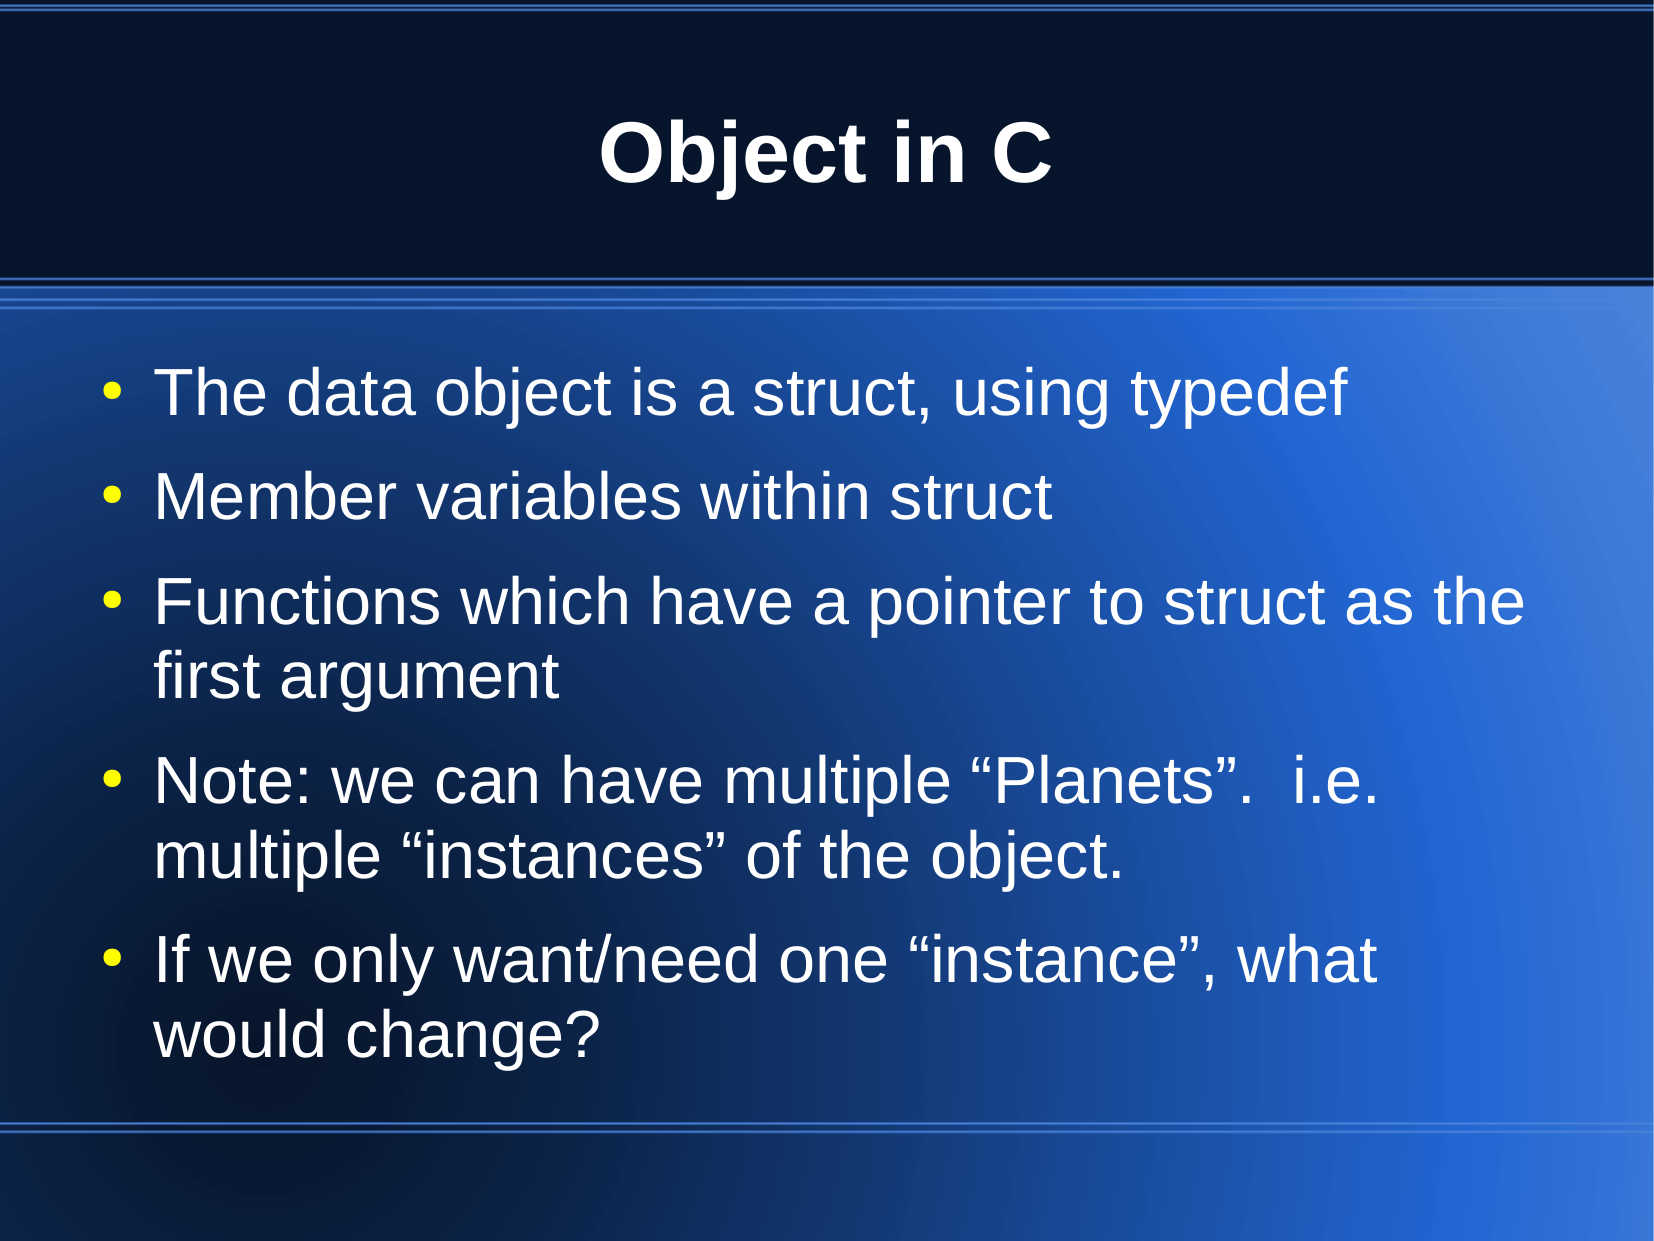

# Object in C
The data object is a struct, using typedef
Member variables within struct
Functions which have a pointer to struct as the first argument
Note: we can have multiple “Planets”. i.e. multiple “instances” of the object.
If we only want/need one “instance”, what would change?